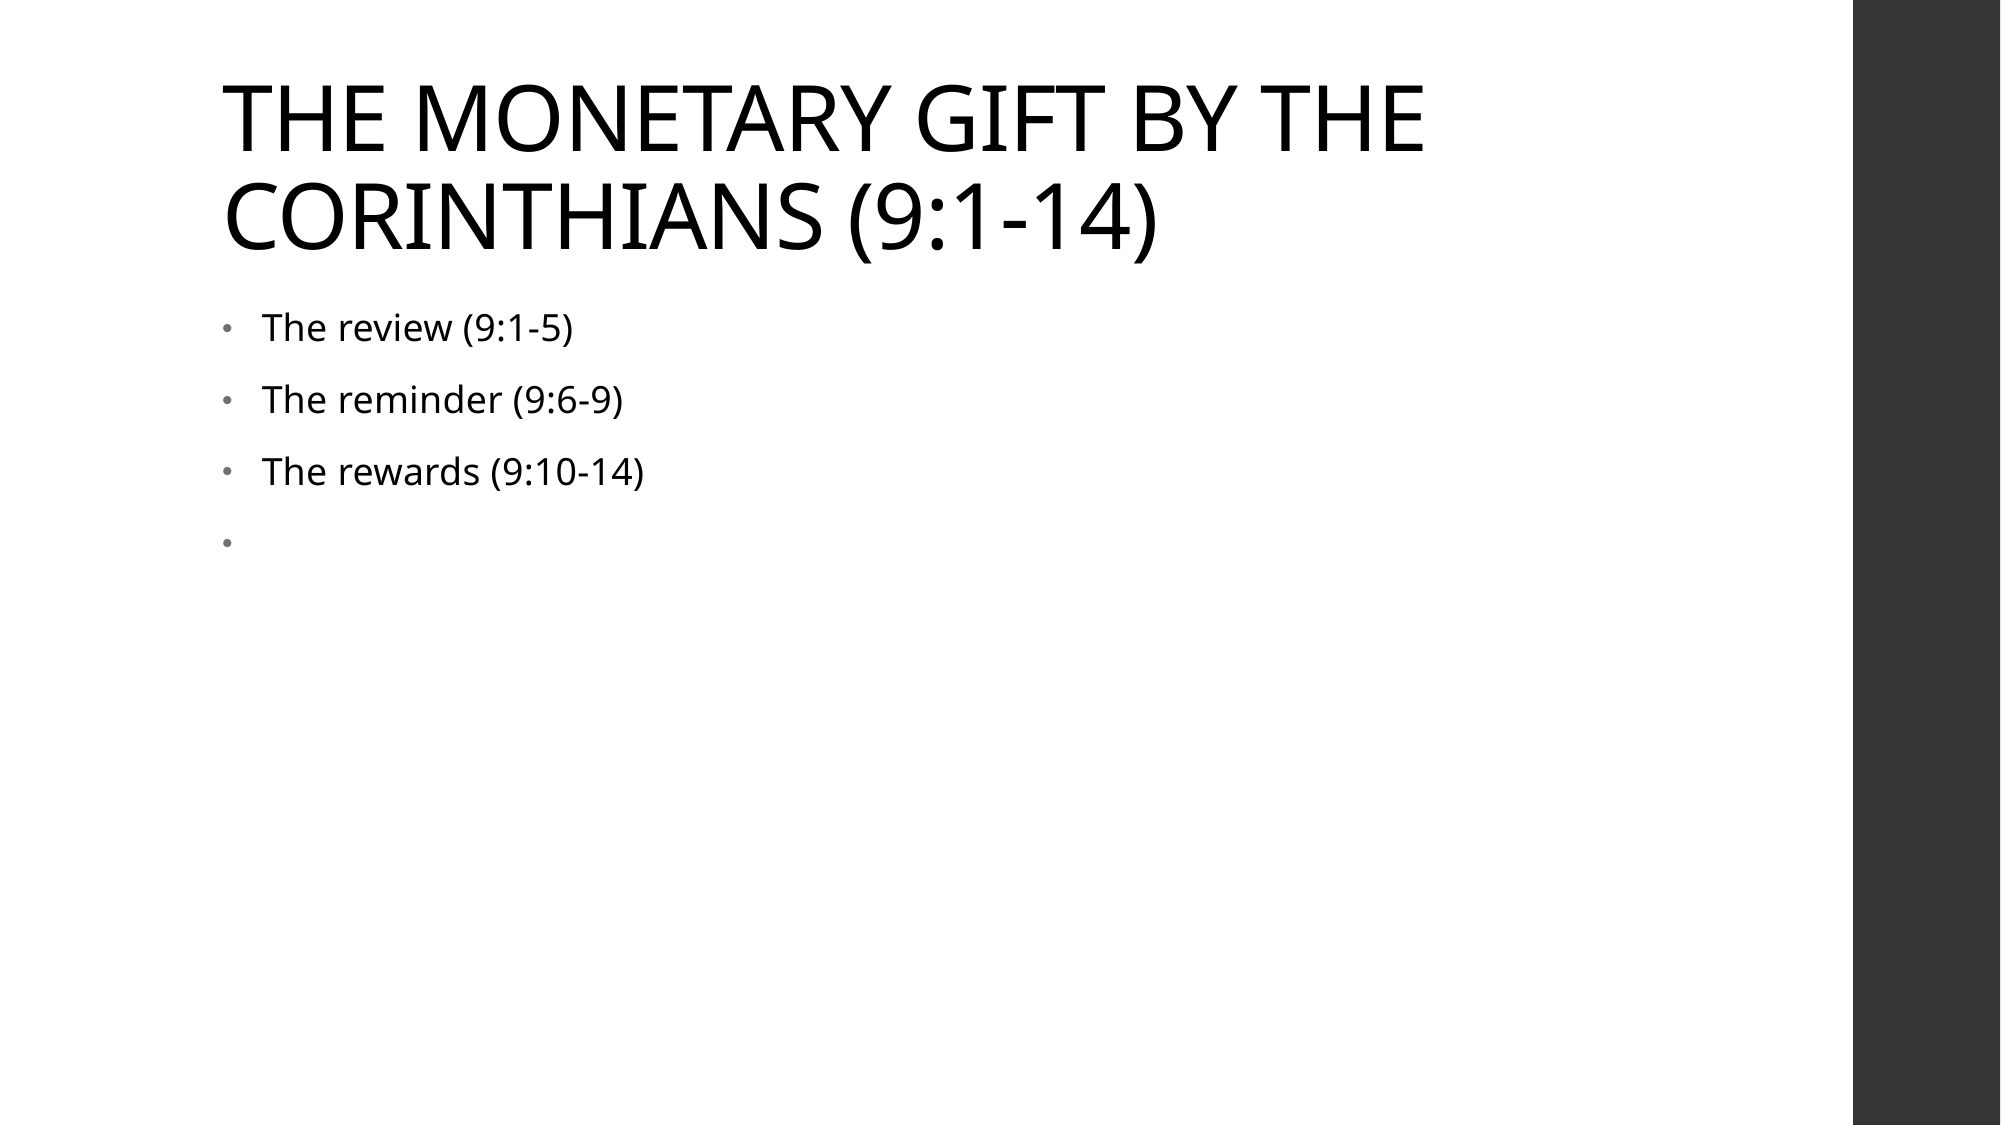

# THE MONETARY GIFT BY THE CORINTHIANS (9:1-14)
 The review (9:1-5)
 The reminder (9:6-9)
 The rewards (9:10-14)